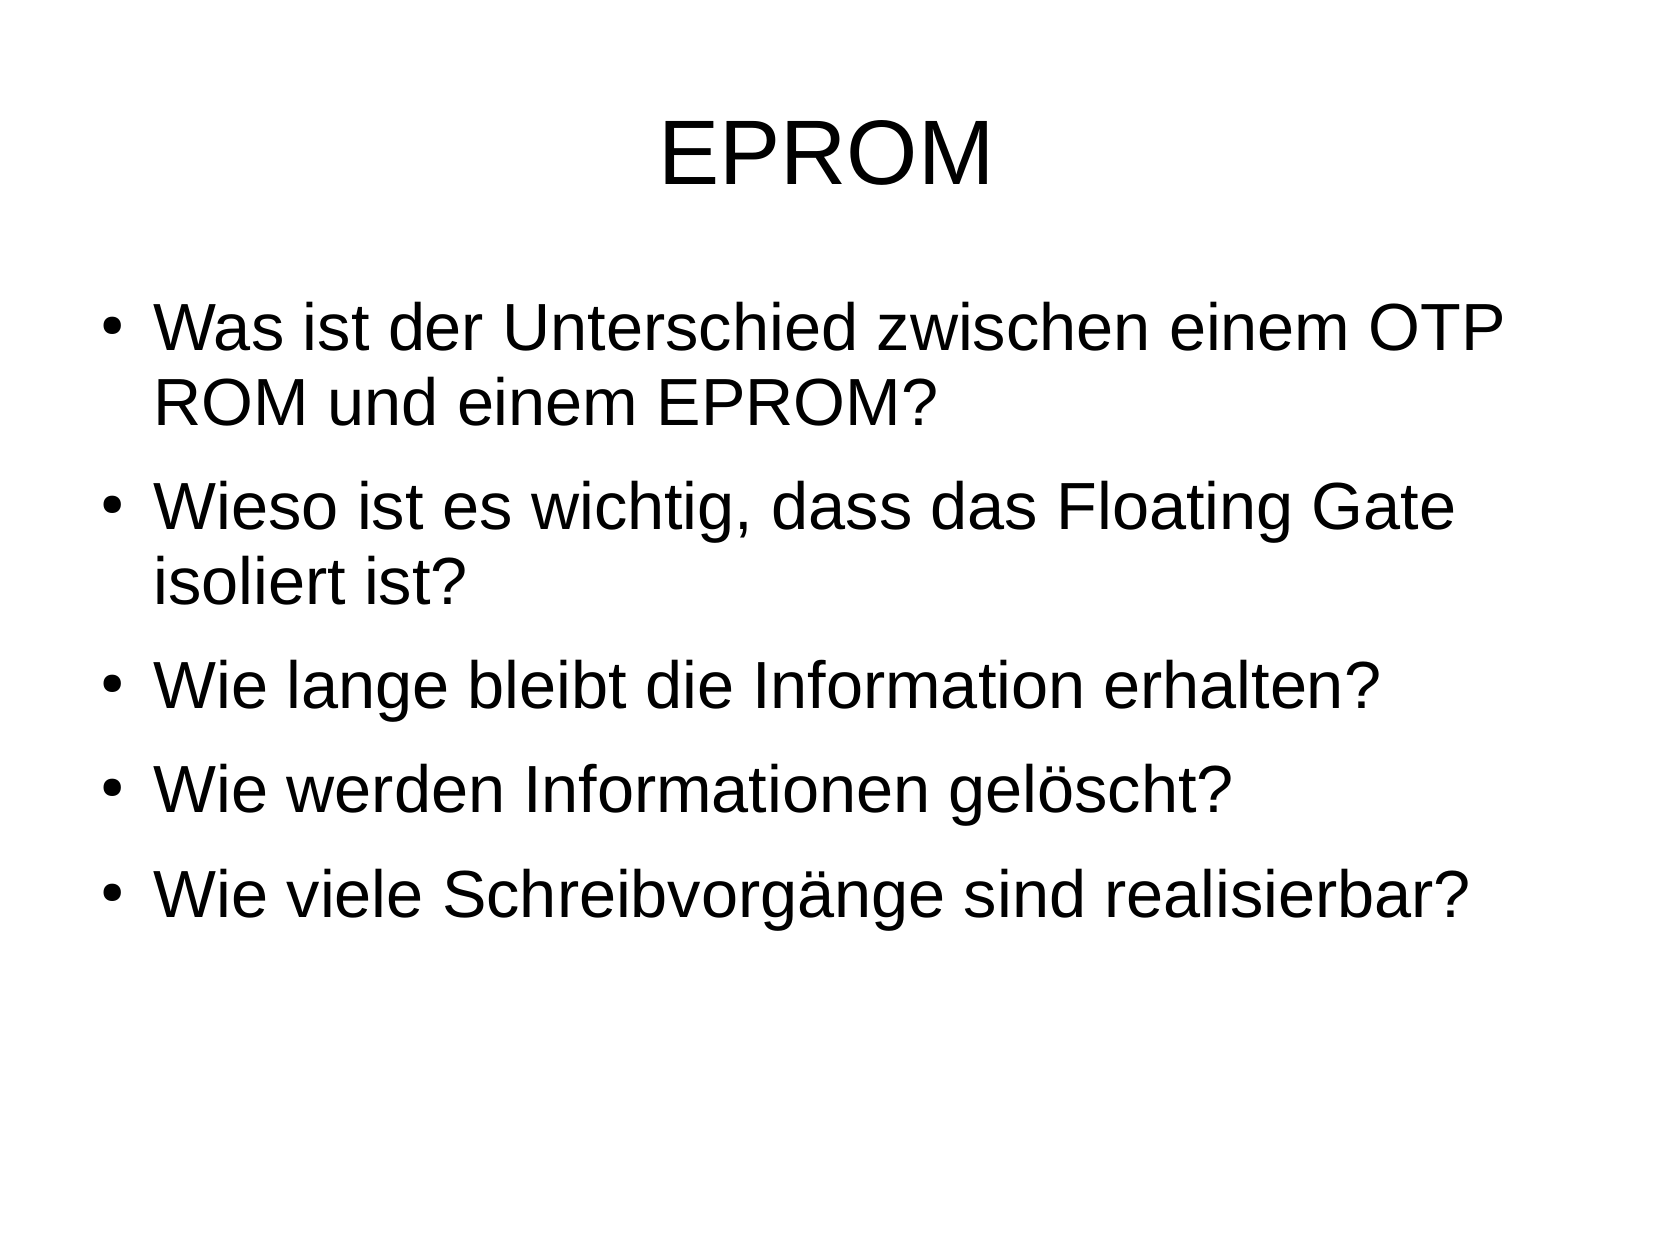

# EPROM
Was ist der Unterschied zwischen einem OTP ROM und einem EPROM?
Wieso ist es wichtig, dass das Floating Gate isoliert ist?
Wie lange bleibt die Information erhalten?
Wie werden Informationen gelöscht?
Wie viele Schreibvorgänge sind realisierbar?